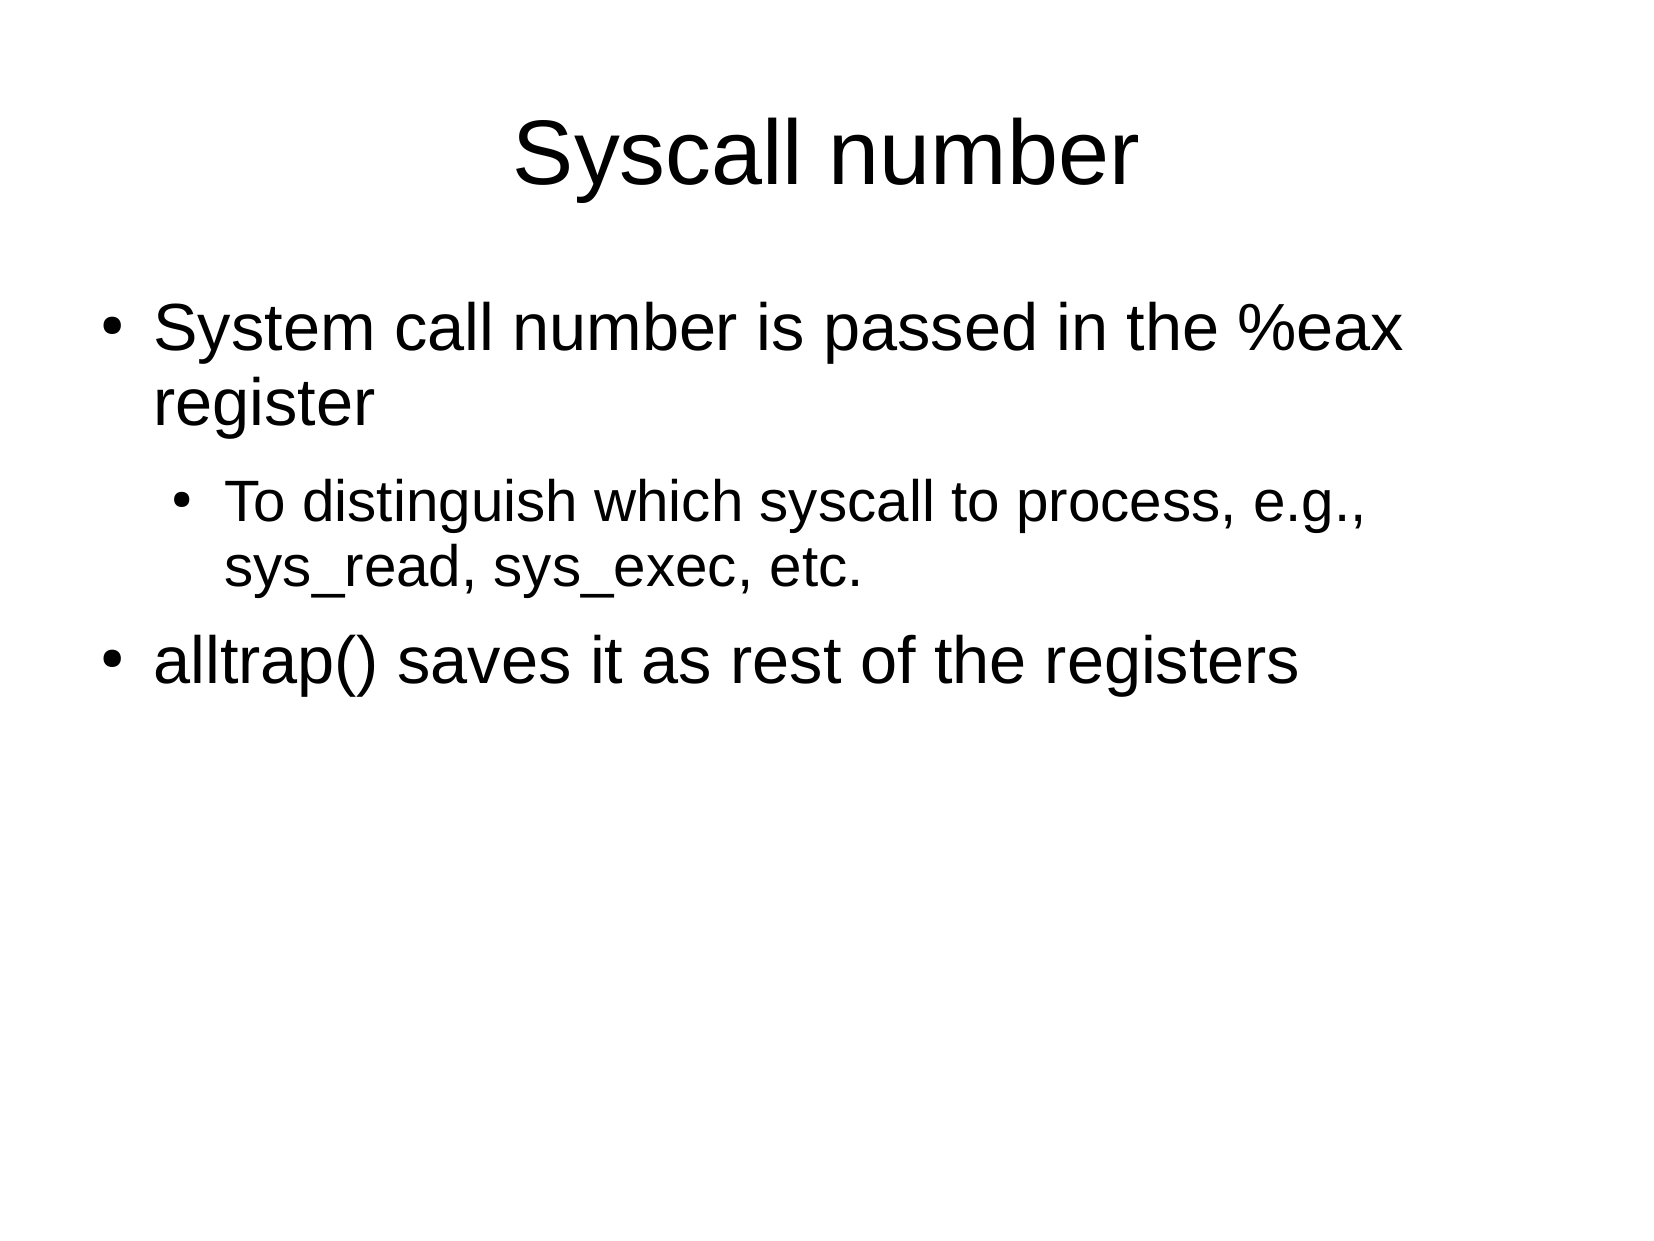

# Syscall number
System call number is passed in the %eax register
To distinguish which syscall to process, e.g., sys_read, sys_exec, etc.
alltrap() saves it as rest of the registers